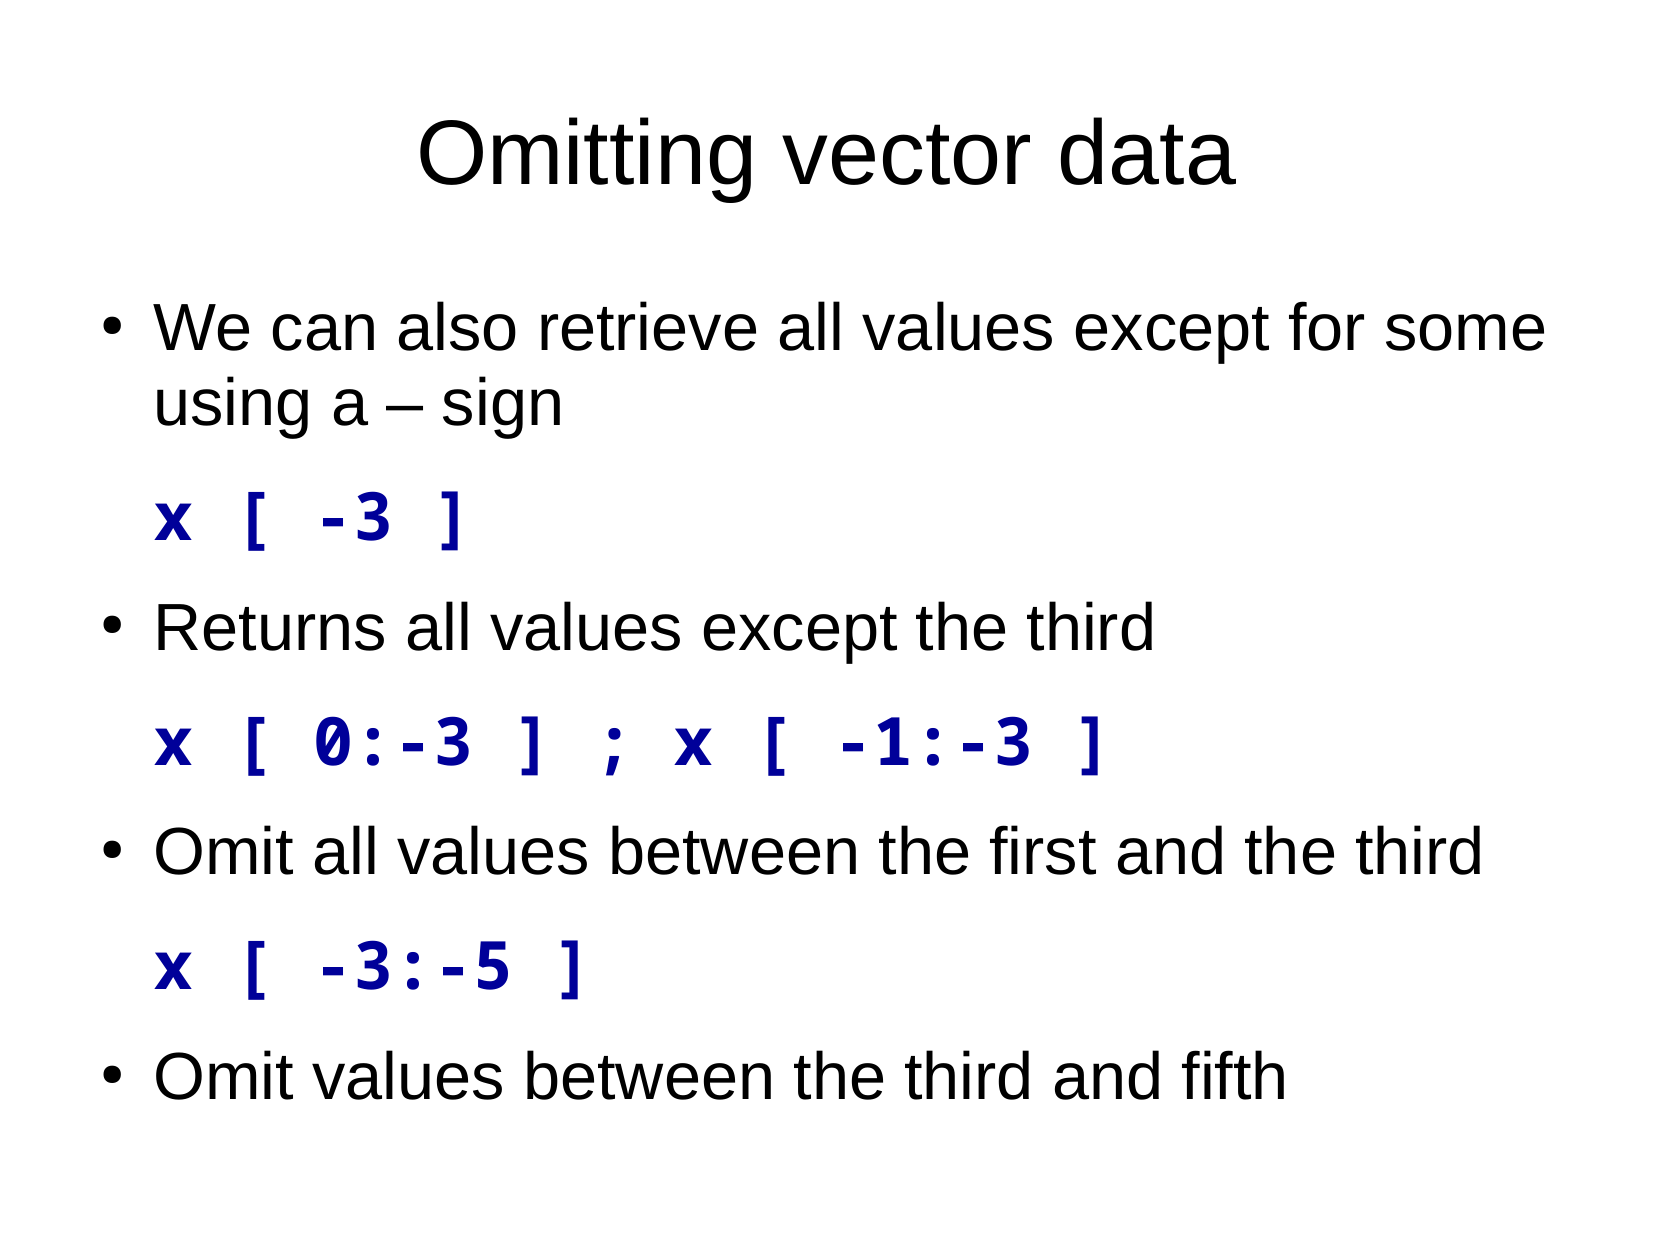

# Omitting vector data
We can also retrieve all values except for some using a – sign
x [ -3 ]
Returns all values except the third
x [ 0:-3 ] ; x [ -1:-3 ]
Omit all values between the first and the third
x [ -3:-5 ]
Omit values between the third and fifth